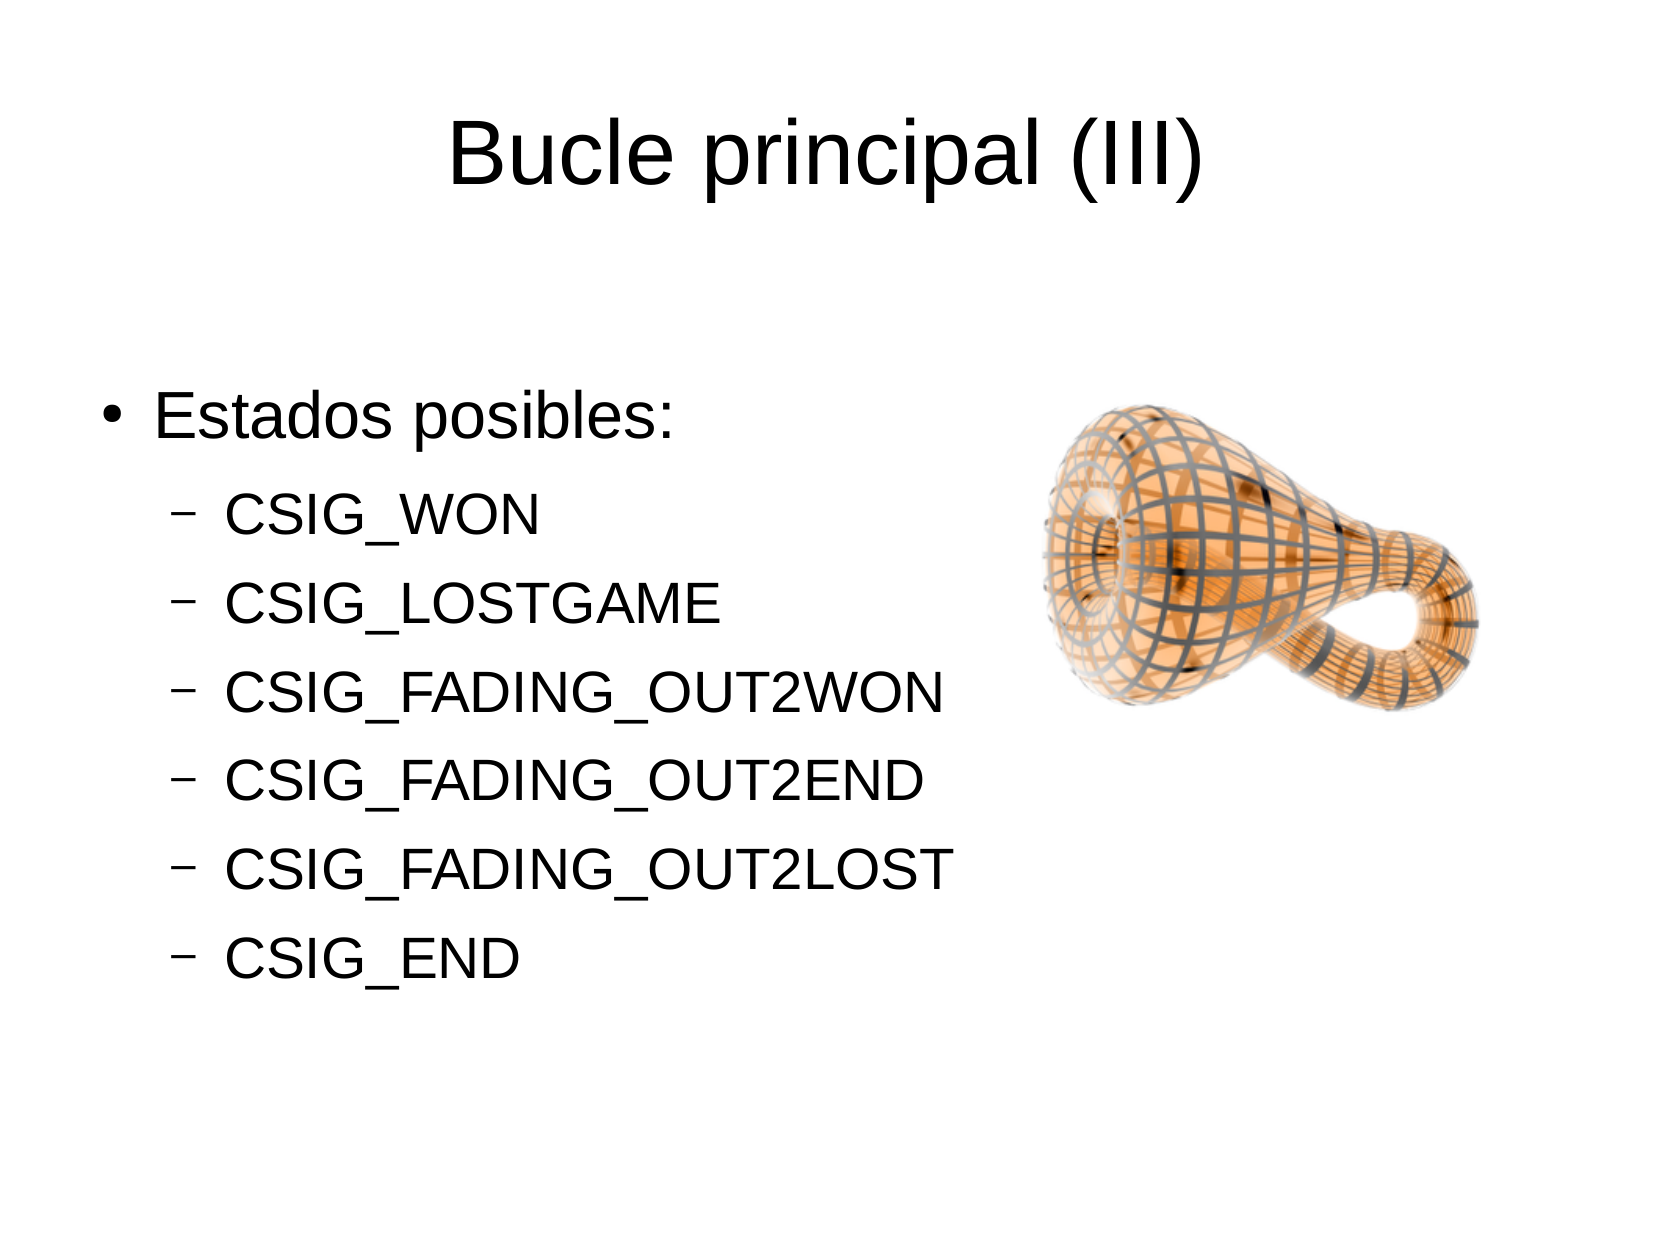

# Bucle principal (III)
Estados posibles:
CSIG_WON
CSIG_LOSTGAME
CSIG_FADING_OUT2WON
CSIG_FADING_OUT2END
CSIG_FADING_OUT2LOST
CSIG_END